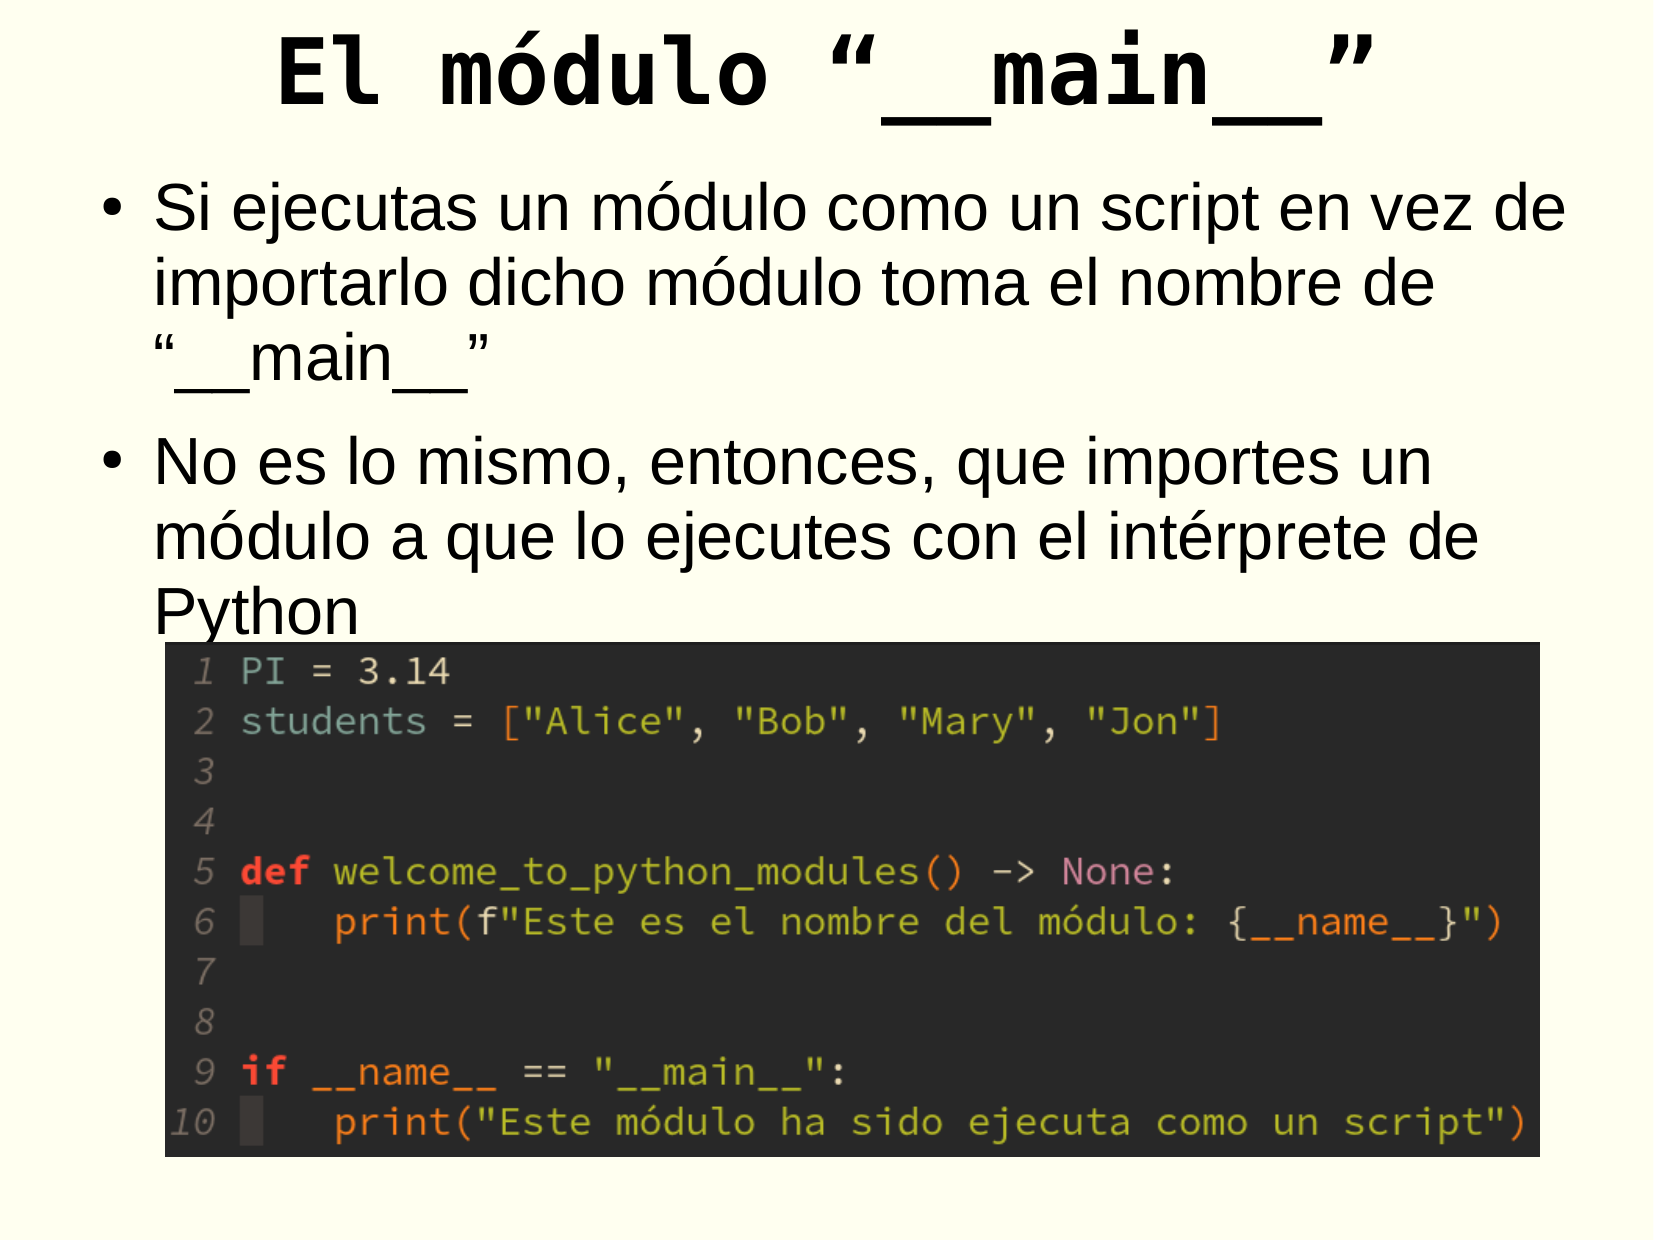

# El módulo “__main__”
Si ejecutas un módulo como un script en vez de importarlo dicho módulo toma el nombre de “__main__”
No es lo mismo, entonces, que importes un módulo a que lo ejecutes con el intérprete de Python